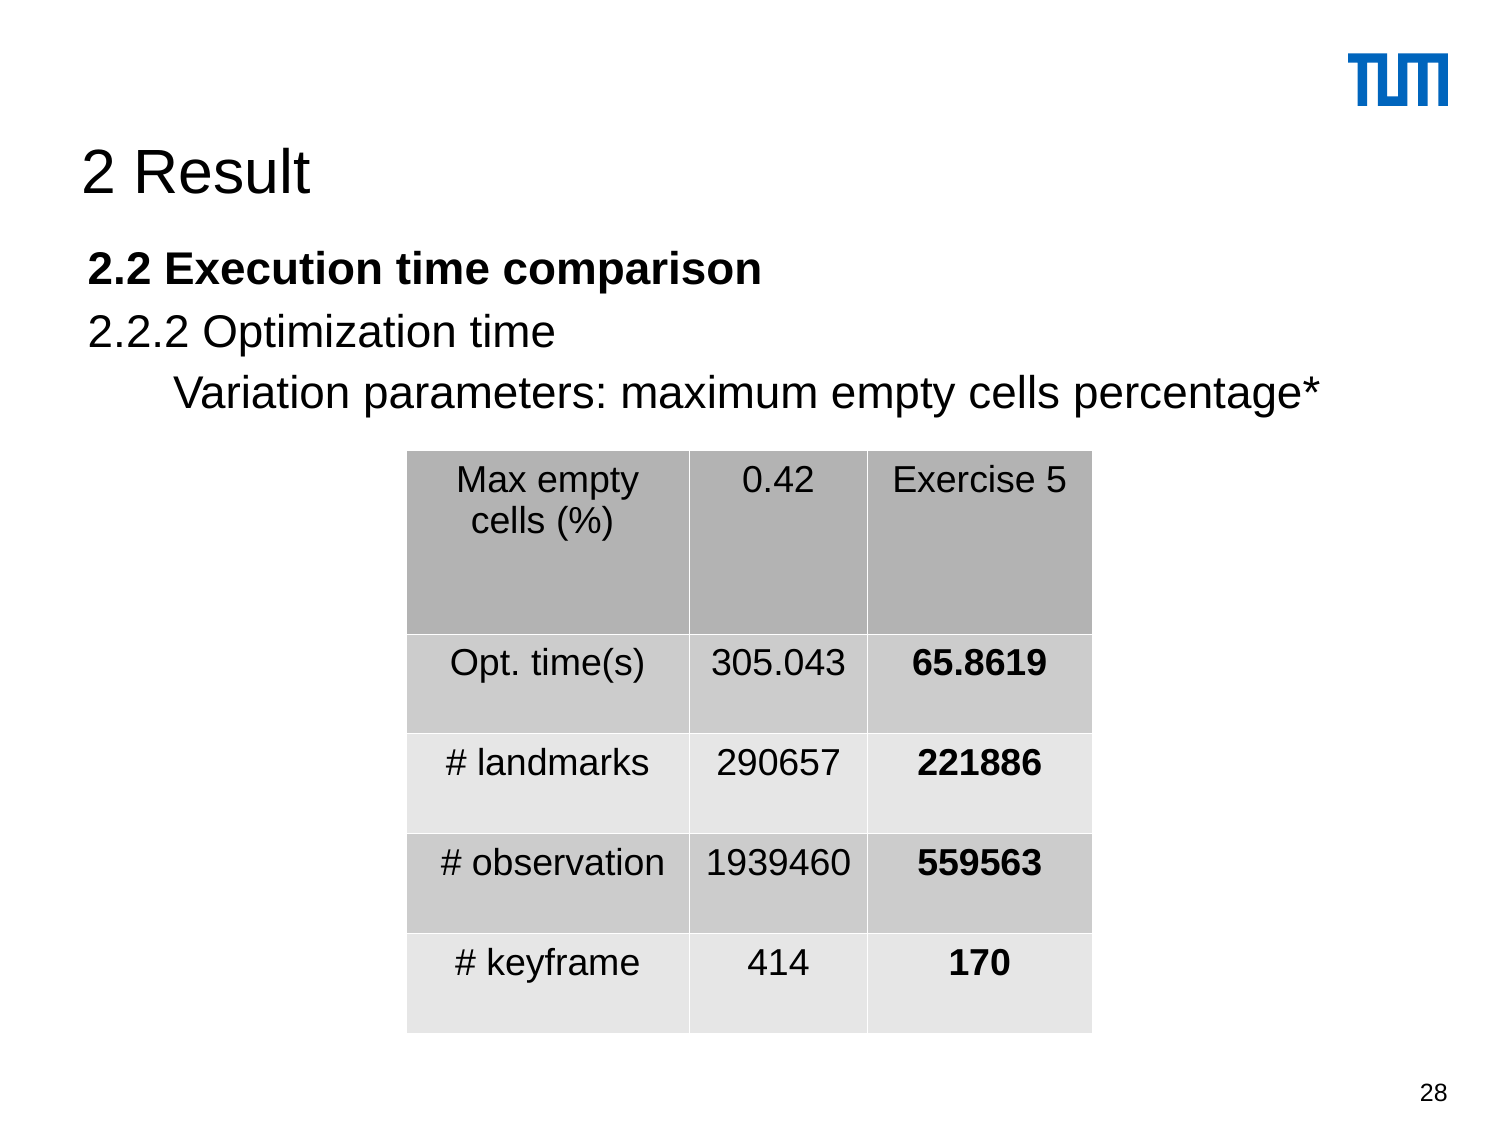

2 Result
# 2.2 Execution time comparison
2.2.2 Optimization time
Variation parameters: maximum empty cells percentage*
| Max empty cells (%) | 0.42 | Exercise 5 |
| --- | --- | --- |
| Opt. time(s) | 305.043 | 65.8619 |
| # landmarks | 290657 | 221886 |
| # observation | 1939460 | 559563 |
| # keyframe | 414 | 170 |